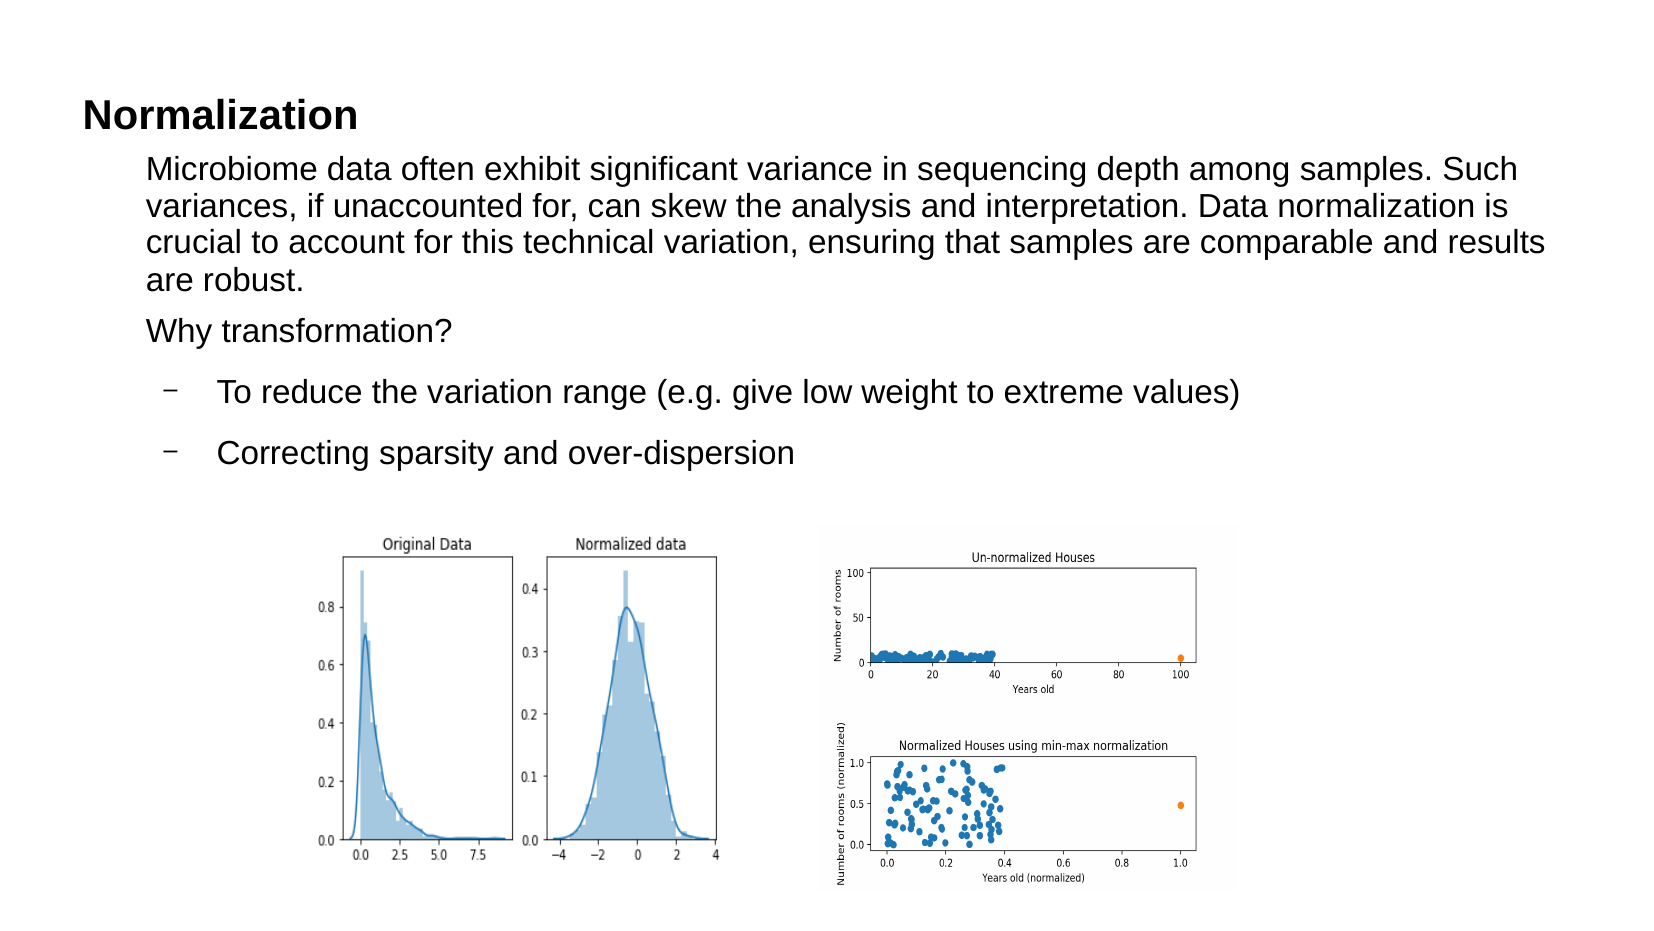

# Normalization
Microbiome data often exhibit significant variance in sequencing depth among samples. Such variances, if unaccounted for, can skew the analysis and interpretation. Data normalization is crucial to account for this technical variation, ensuring that samples are comparable and results are robust.
Why transformation?
To reduce the variation range (e.g. give low weight to extreme values)
Correcting sparsity and over-dispersion